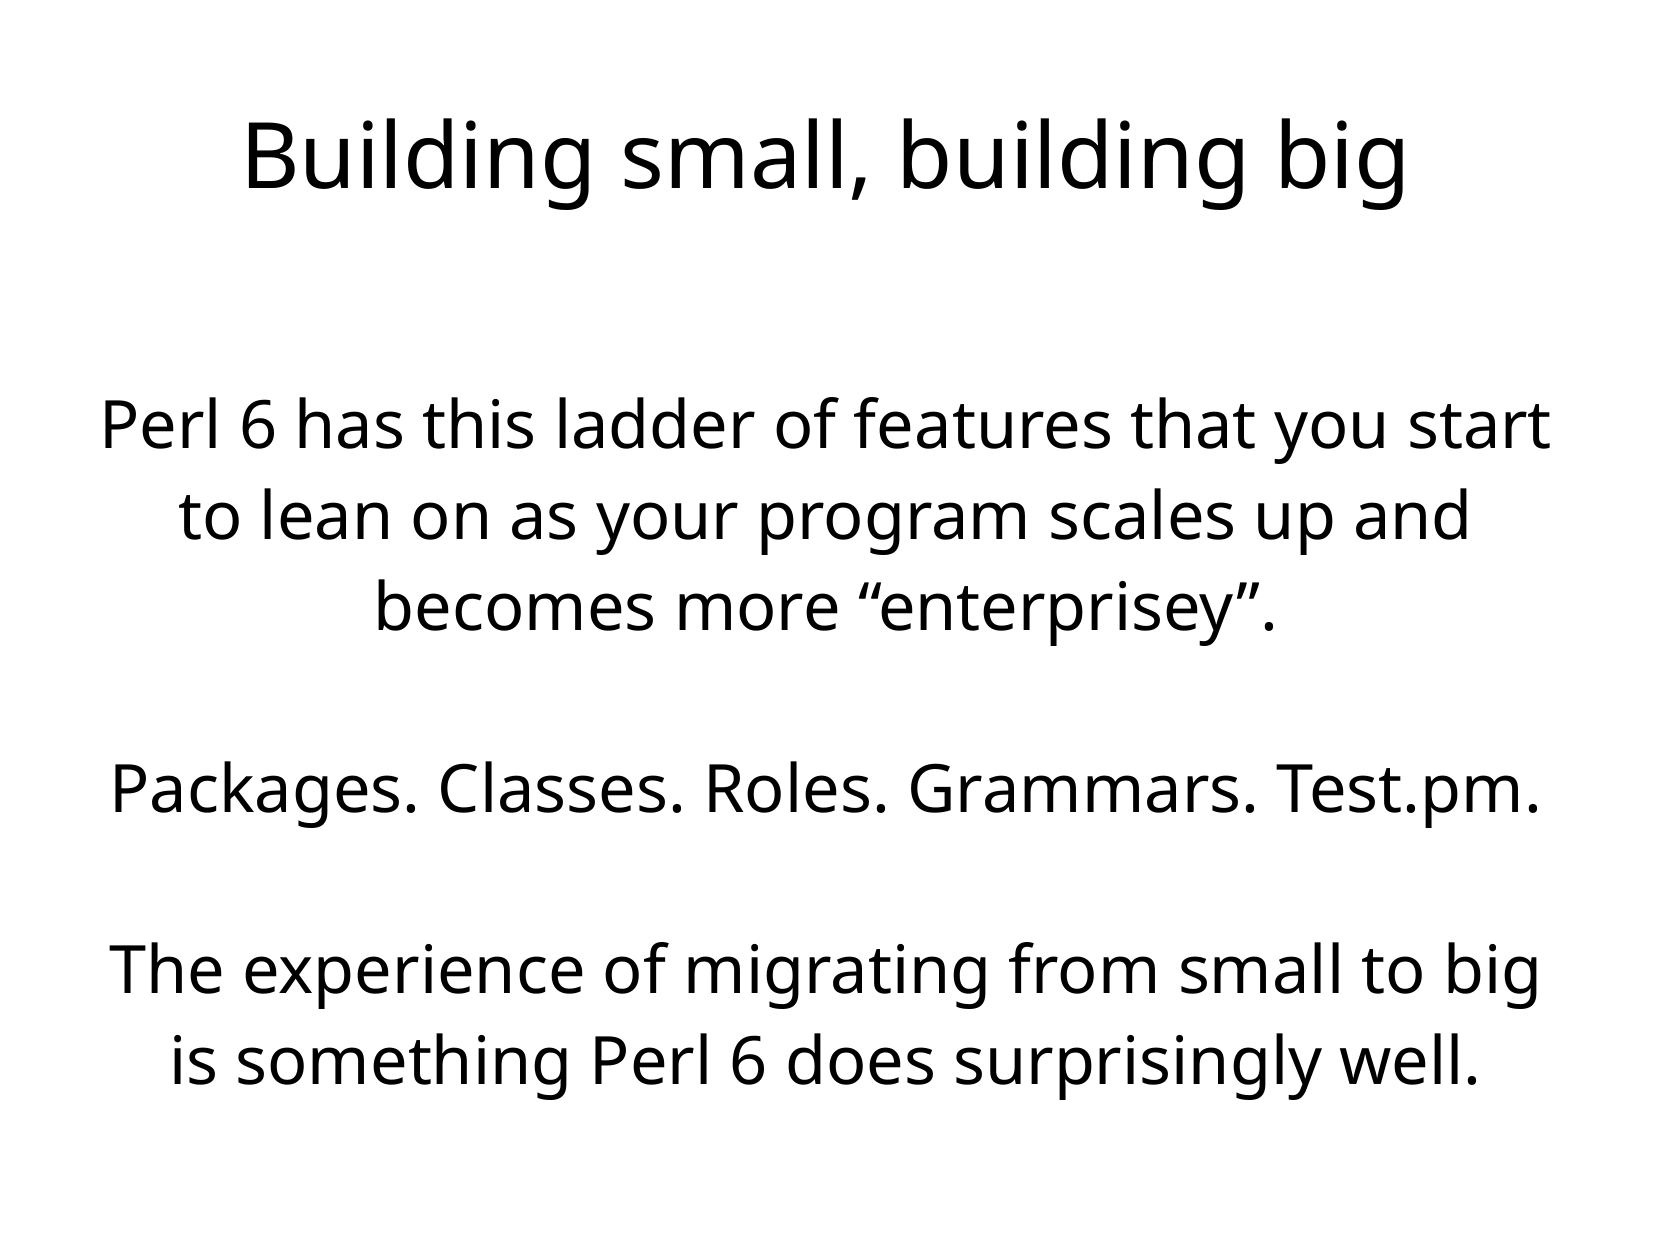

# Building small, building big
Perl 6 has this ladder of features that you start to lean on as your program scales up and becomes more “enterprisey”.
Packages. Classes. Roles. Grammars. Test.pm.
The experience of migrating from small to big is something Perl 6 does surprisingly well.